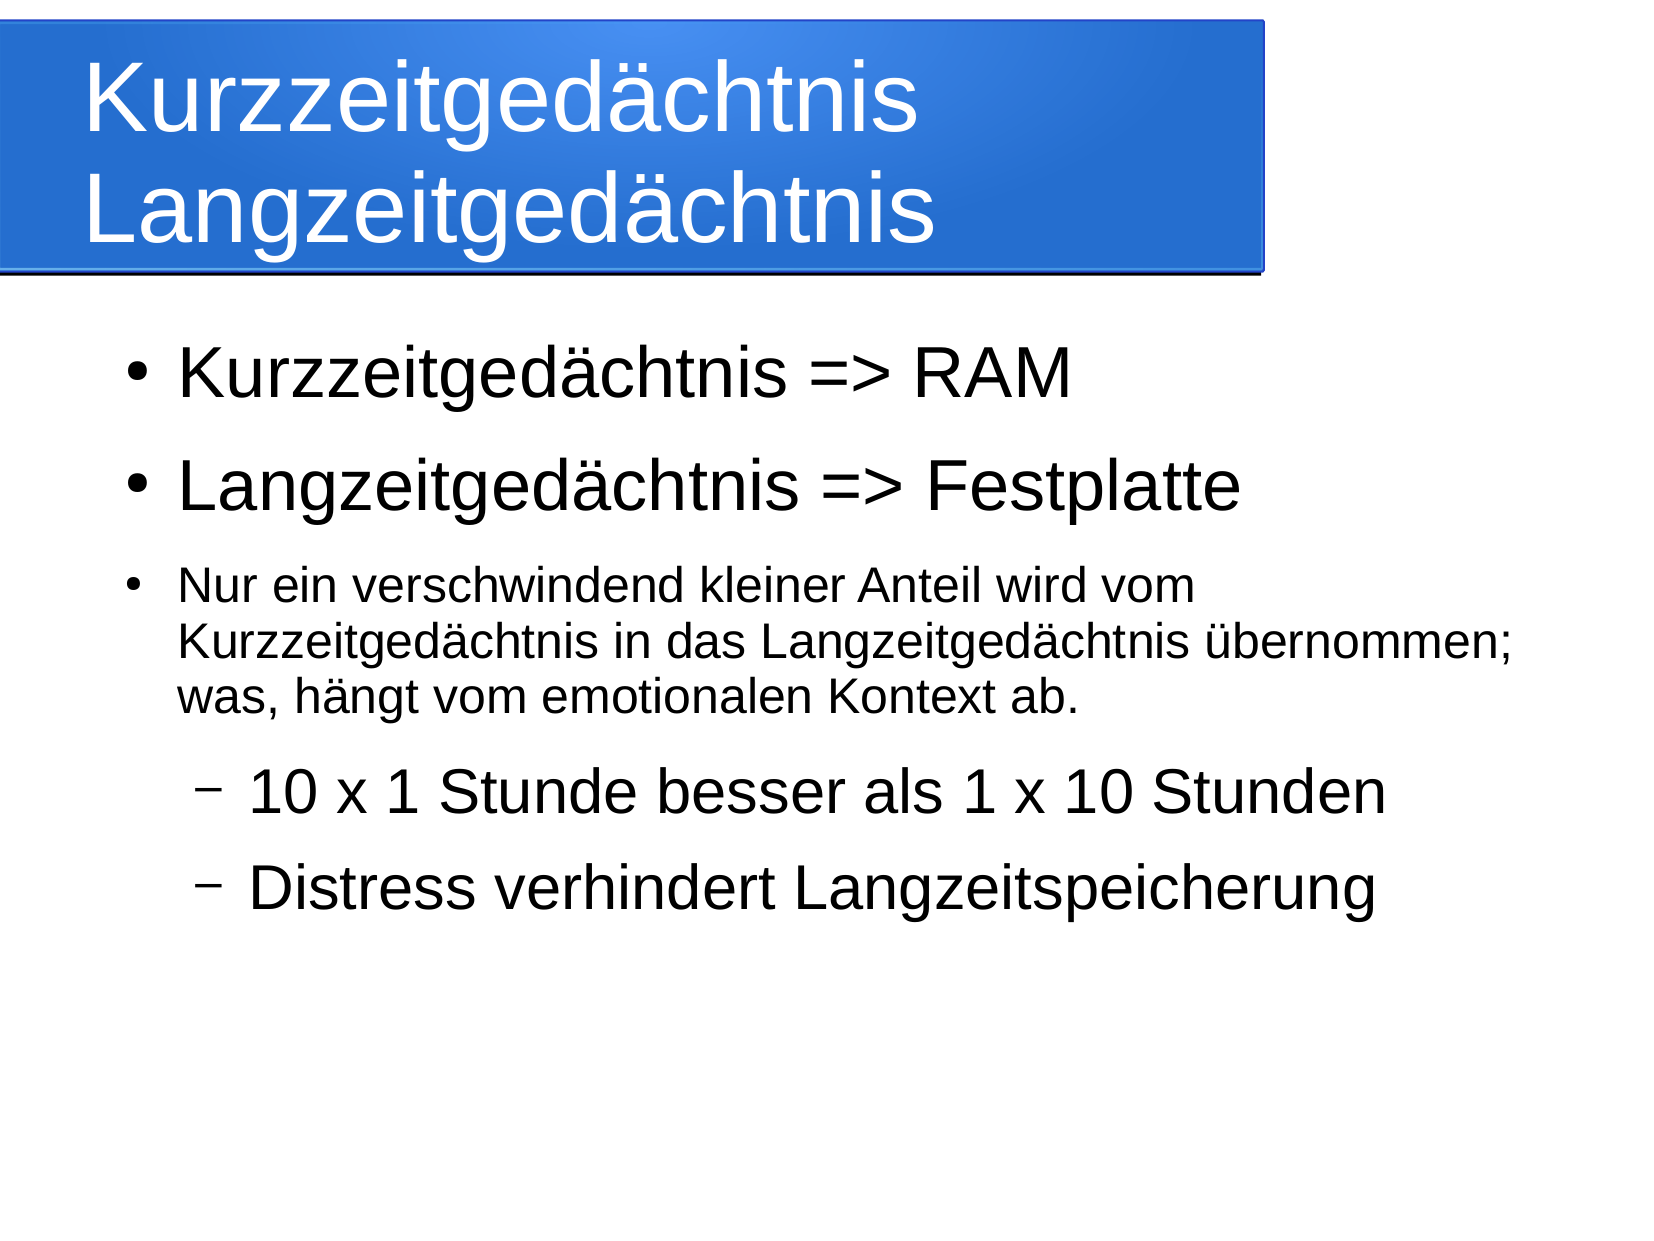

# Kurzzeitgedächtnis Langzeitgedächtnis
Kurzzeitgedächtnis => RAM
Langzeitgedächtnis => Festplatte
Nur ein verschwindend kleiner Anteil wird vom Kurzzeitgedächtnis in das Langzeitgedächtnis übernommen; was, hängt vom emotionalen Kontext ab.
10 x 1 Stunde besser als 1 x 10 Stunden
Distress verhindert Langzeitspeicherung